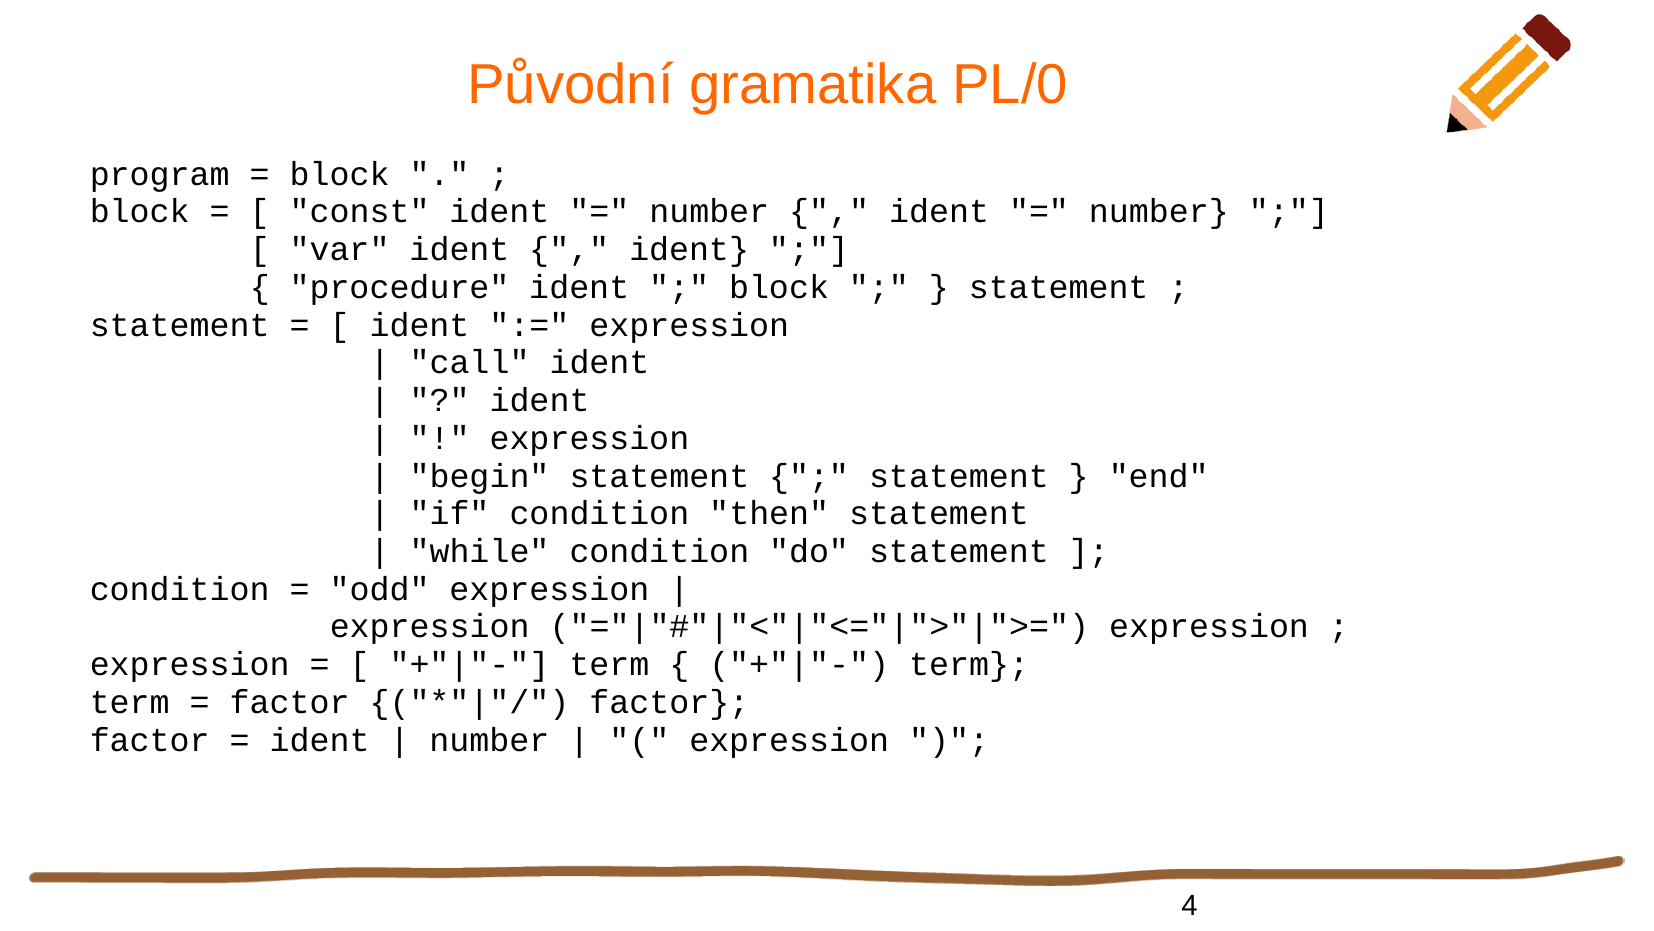

# Původní gramatika PL/0
program = block "." ;
block = [ "const" ident "=" number {"," ident "=" number} ";"]
 [ "var" ident {"," ident} ";"]
 { "procedure" ident ";" block ";" } statement ;
statement = [ ident ":=" expression
 | "call" ident
 | "?" ident
 | "!" expression
 | "begin" statement {";" statement } "end"
 | "if" condition "then" statement
 | "while" condition "do" statement ];
condition = "odd" expression |
 expression ("="|"#"|"<"|"<="|">"|">=") expression ;
expression = [ "+"|"-"] term { ("+"|"-") term};
term = factor {("*"|"/") factor};
factor = ident | number | "(" expression ")";